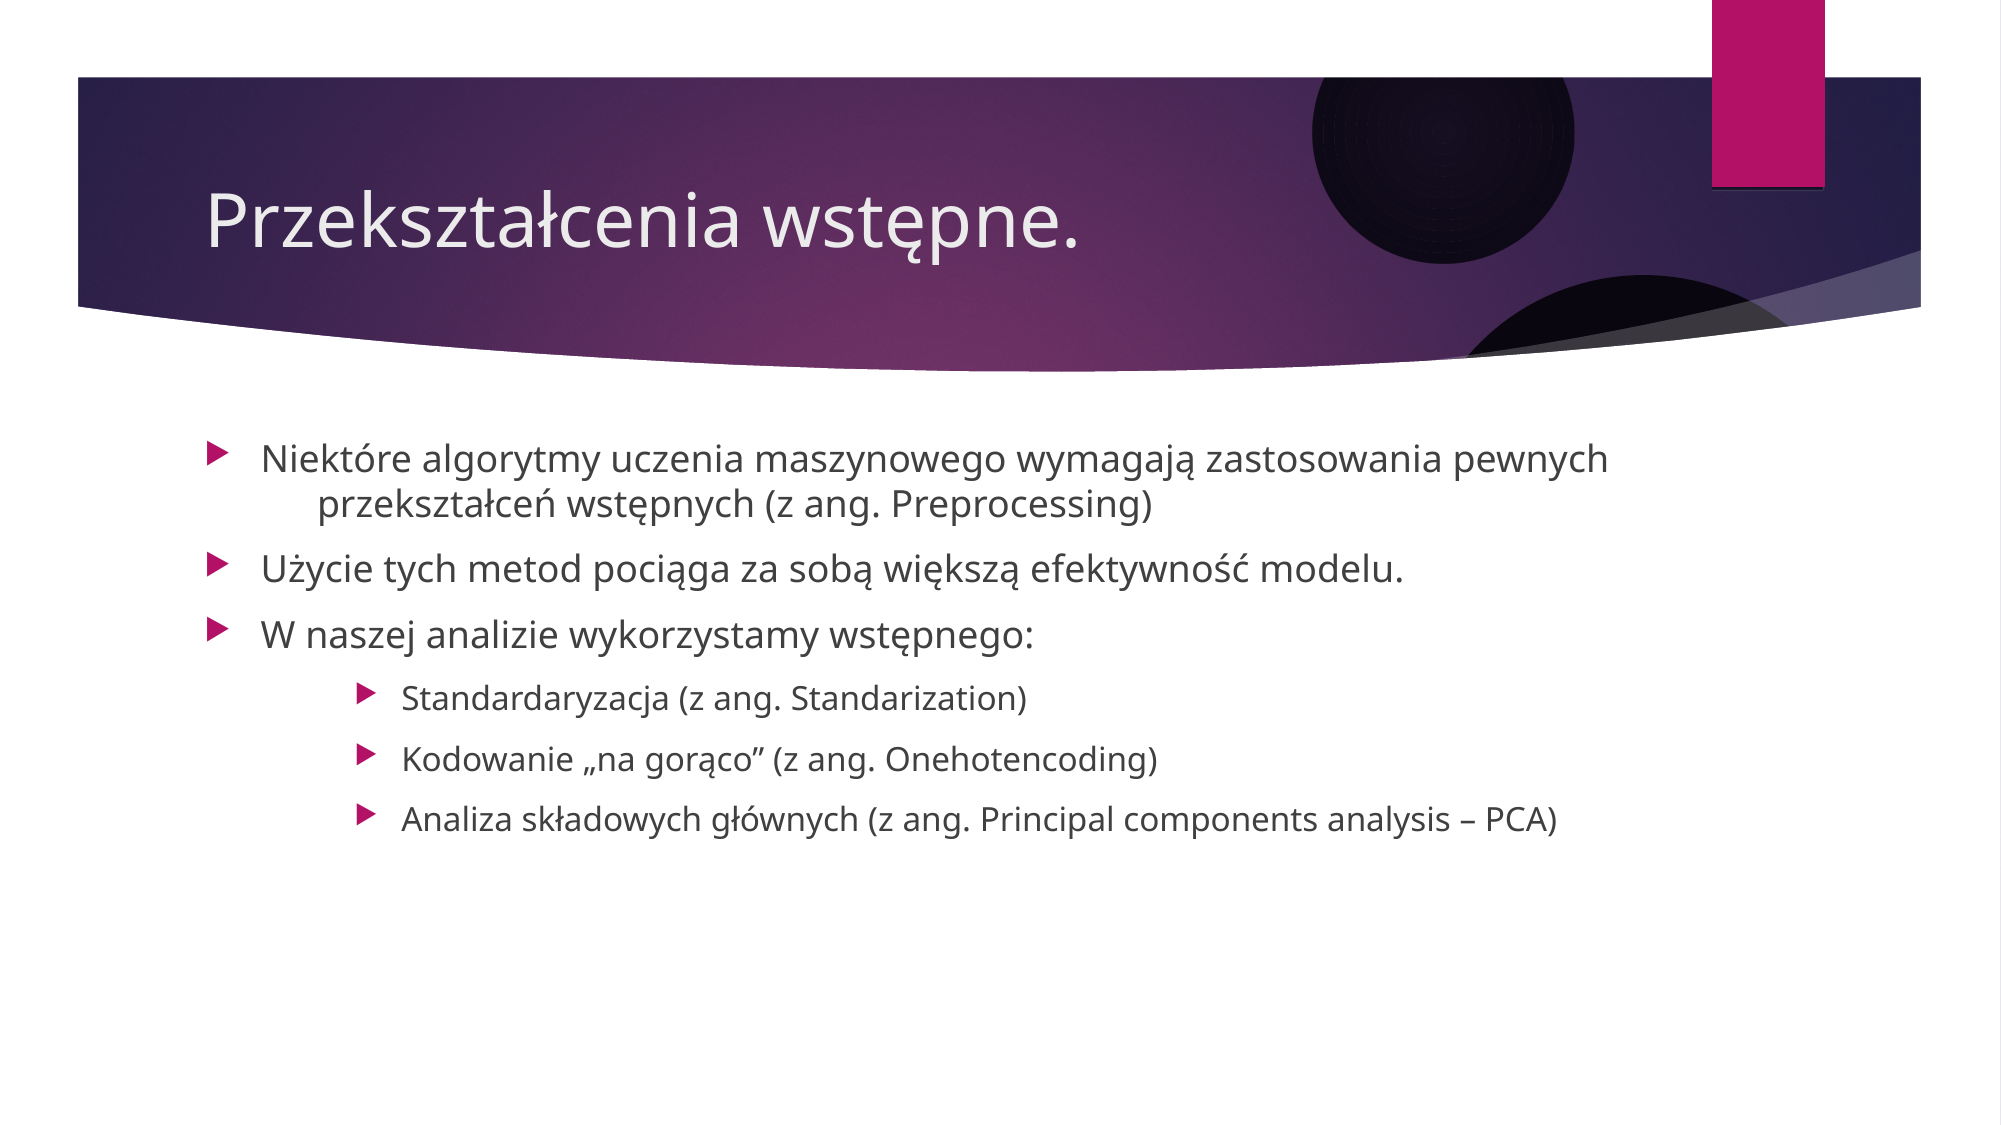

# Przekształcenia wstępne.
Niektóre algorytmy uczenia maszynowego wymagają zastosowania pewnych przekształceń wstępnych (z ang. Preprocessing)
Użycie tych metod pociąga za sobą większą efektywność modelu.
W naszej analizie wykorzystamy wstępnego:
Standardaryzacja (z ang. Standarization)
Kodowanie „na gorąco” (z ang. Onehotencoding)
Analiza składowych głównych (z ang. Principal components analysis – PCA)